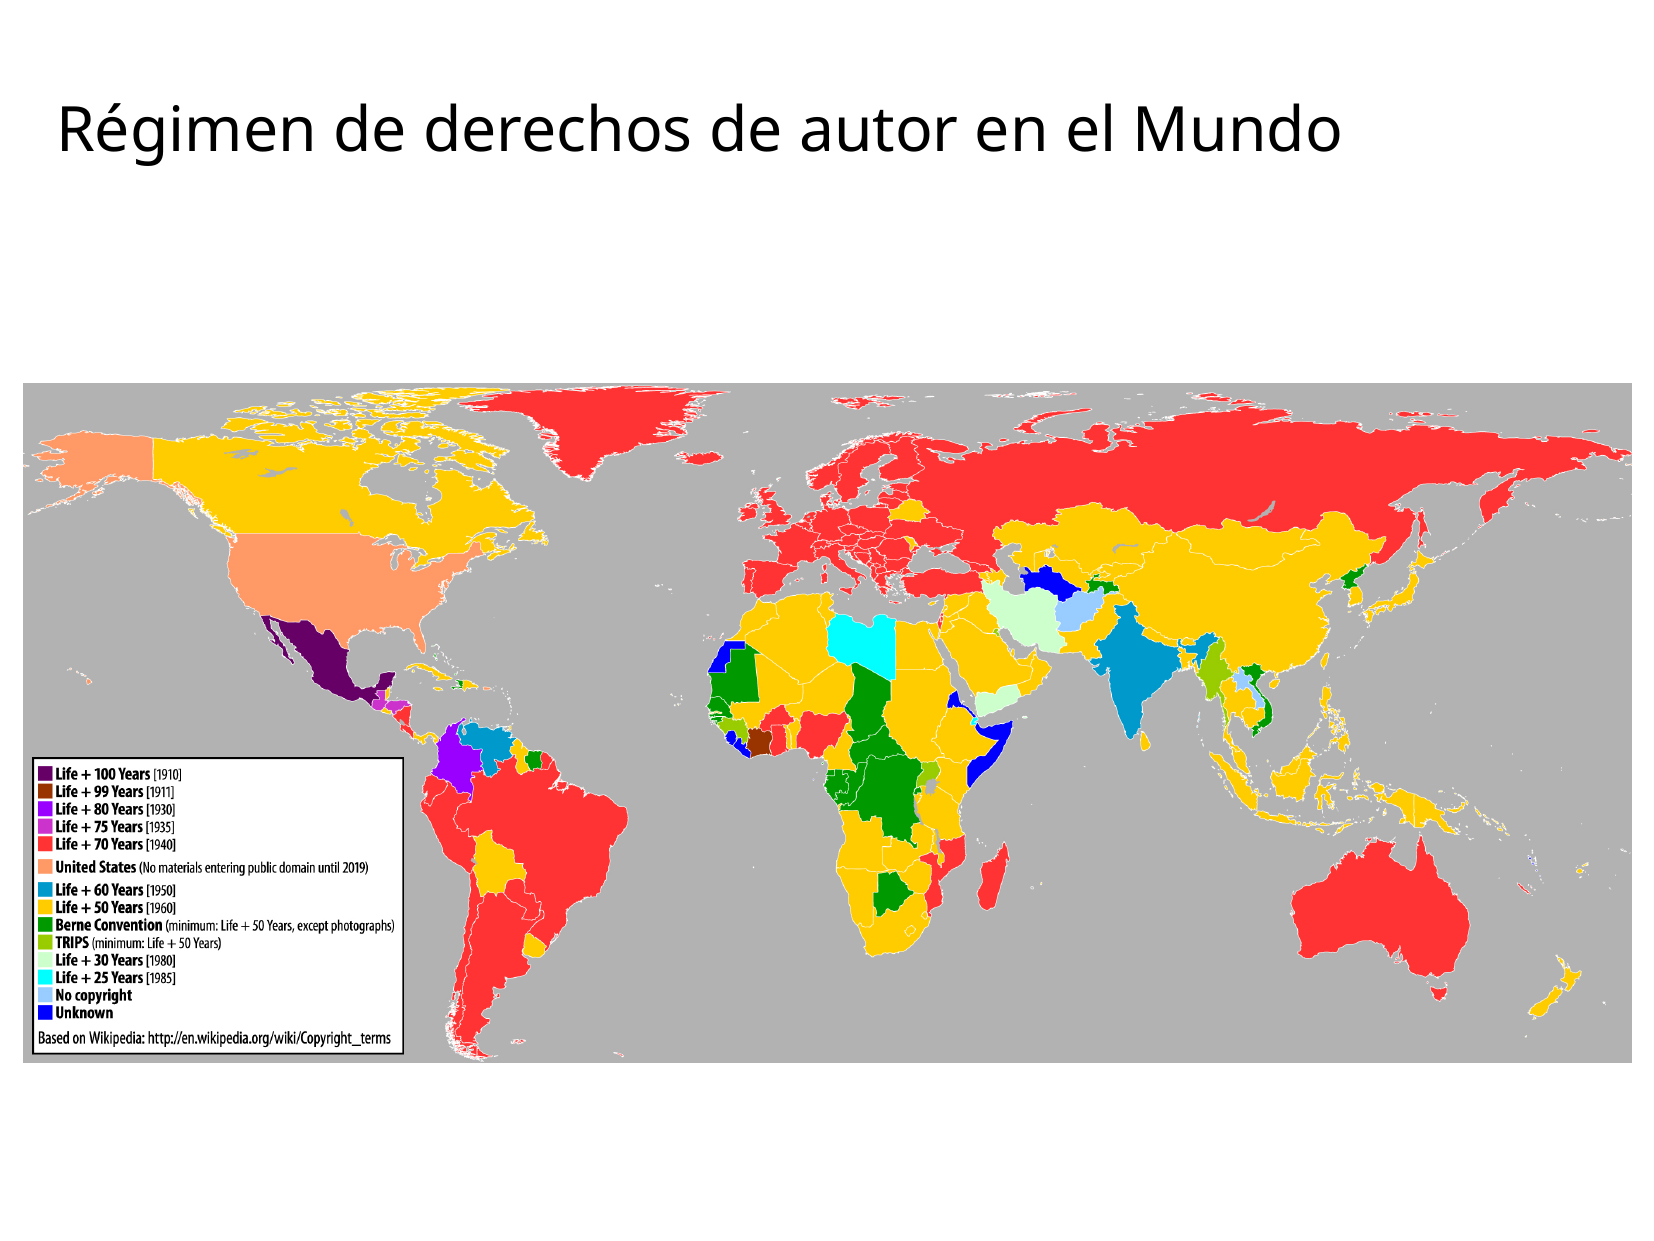

Régimen de derechos de autor en el Mundo